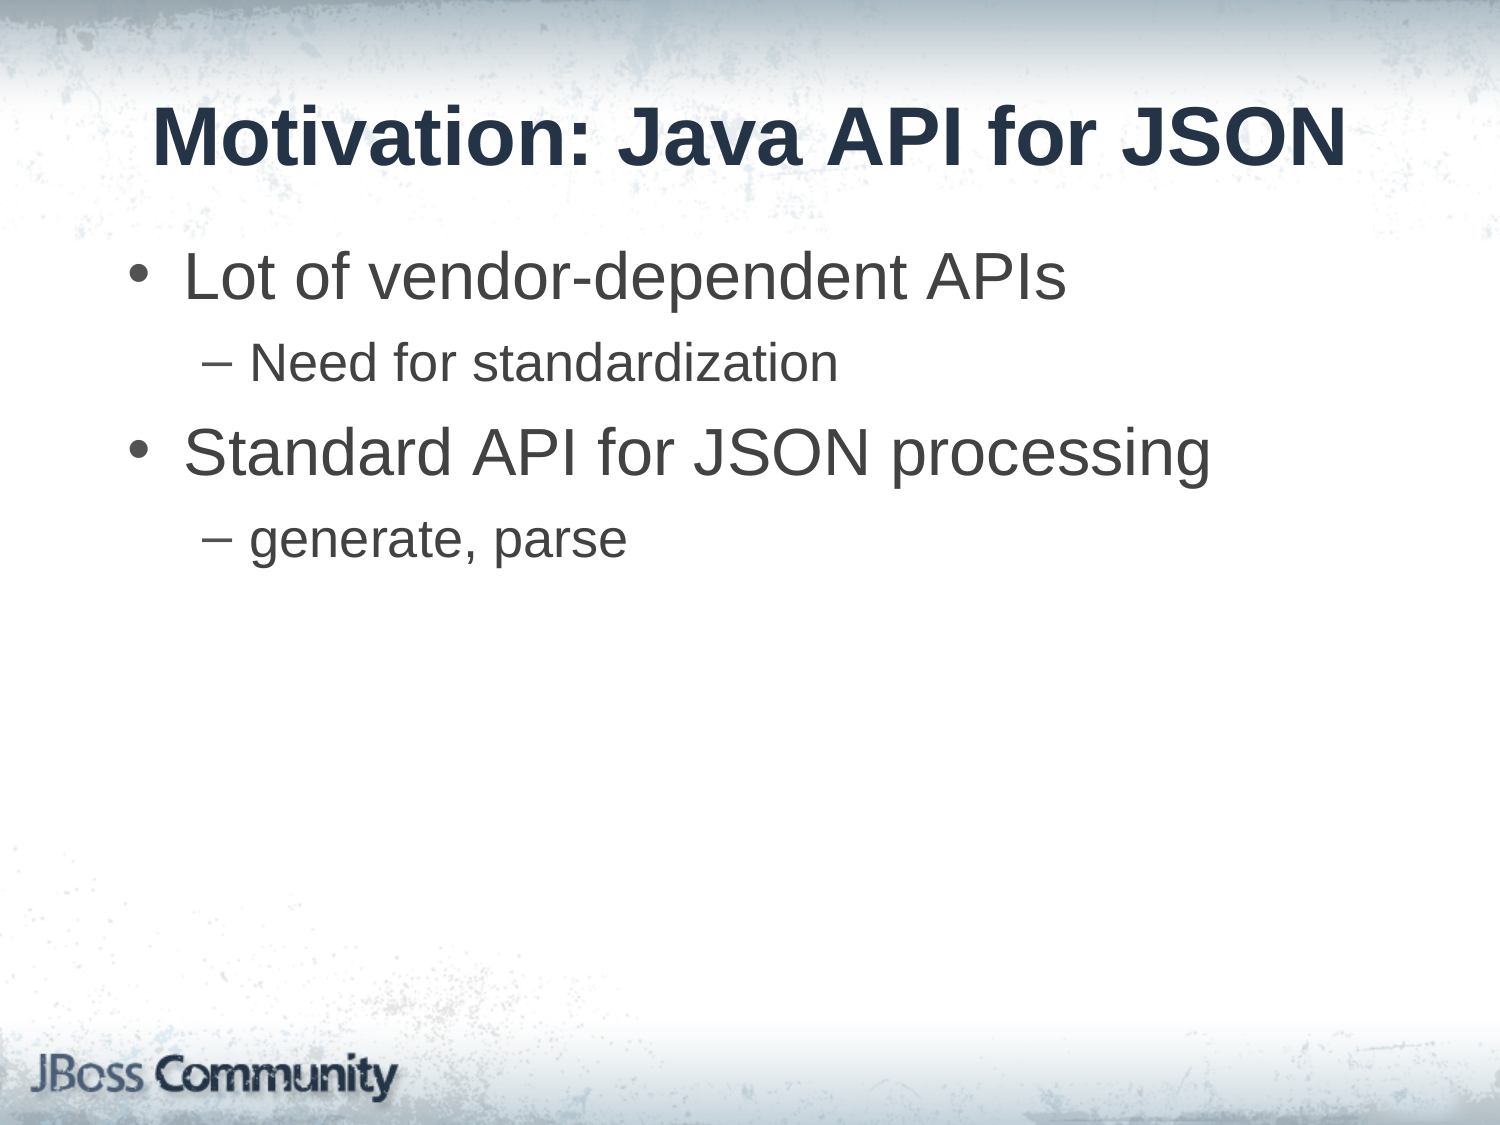

# Motivation: Java API for JSON
Lot of vendor-dependent APIs
Need for standardization
Standard API for JSON processing
generate, parse